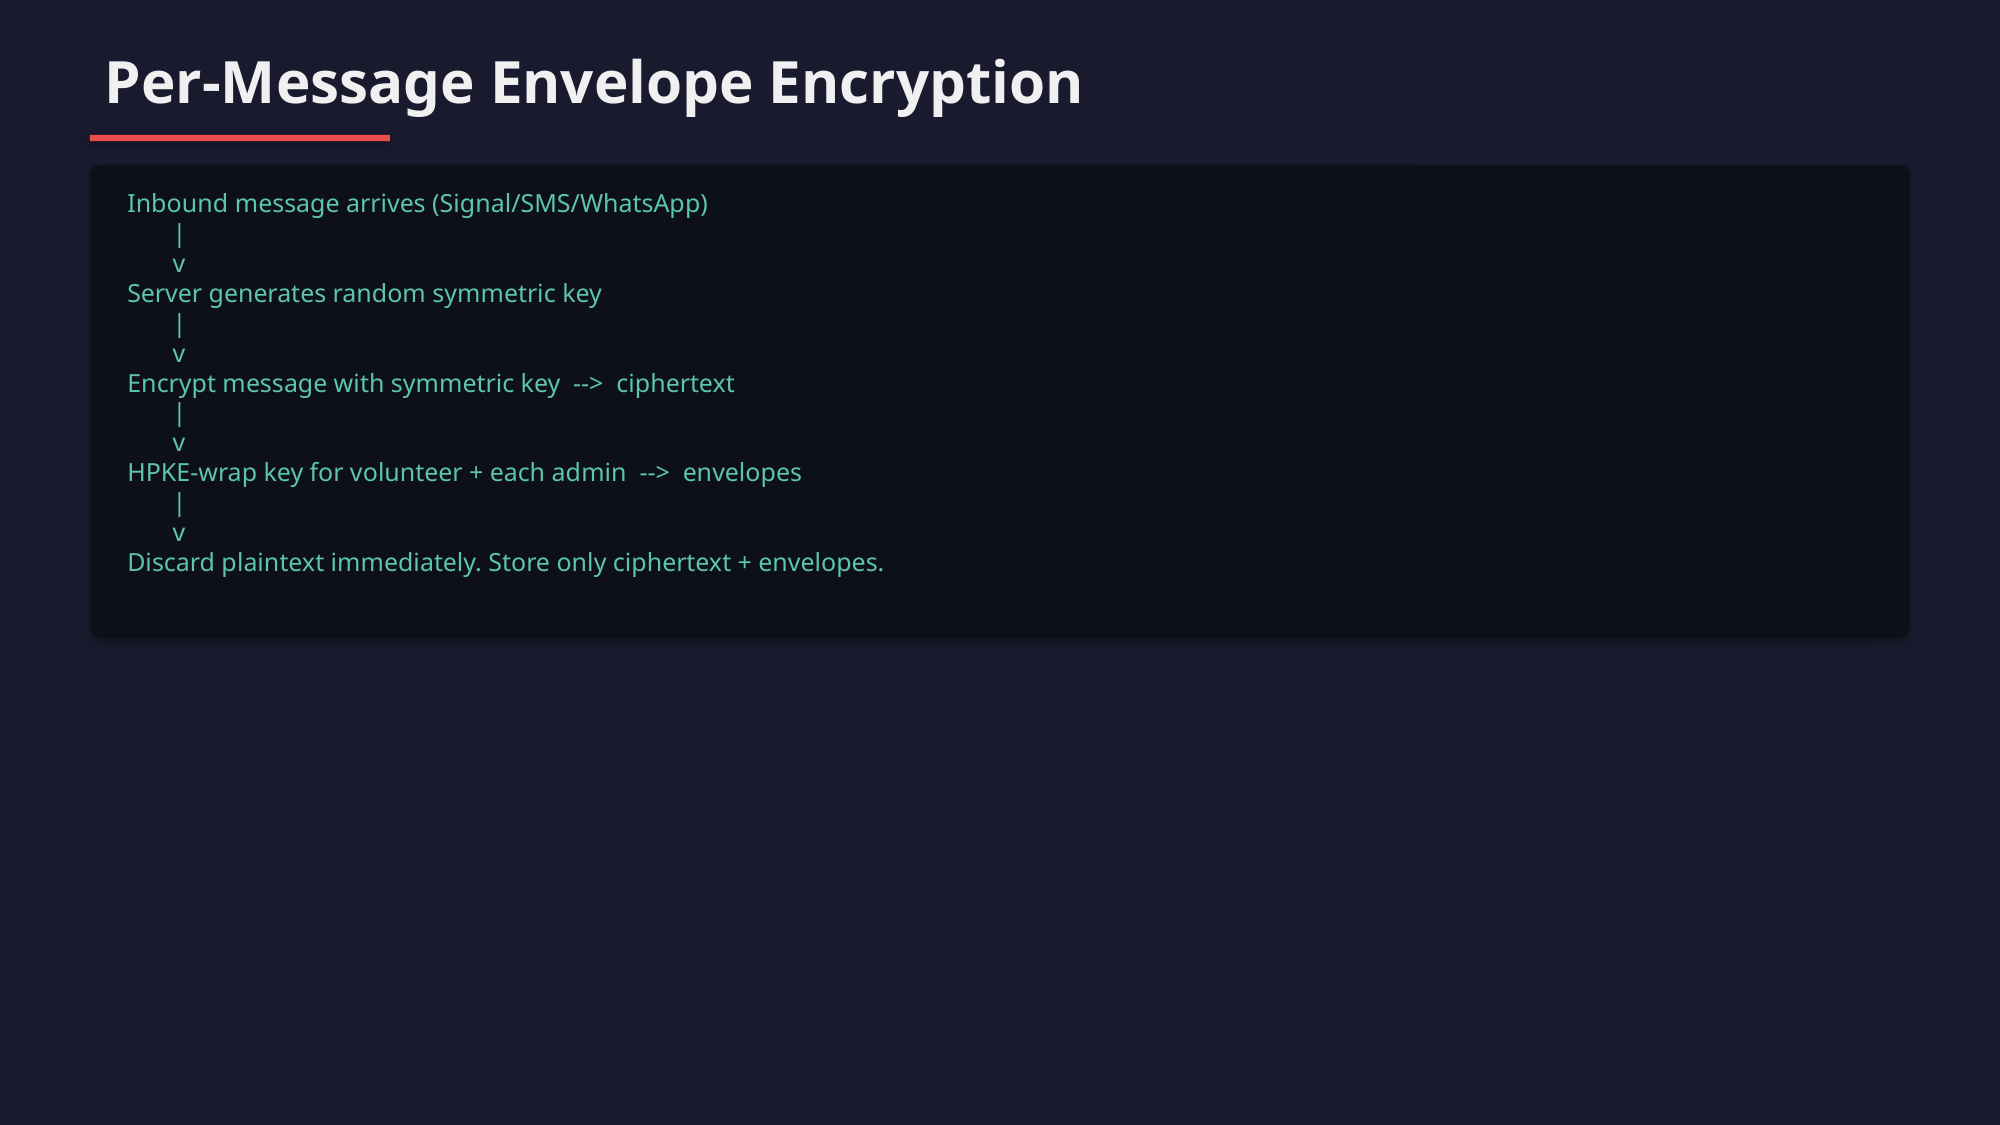

Per-Message Envelope Encryption
Same zero-knowledge pattern as notes — for inbound Signal, SMS, WhatsApp messages:
Inbound message arrives (Signal/SMS/WhatsApp)
 |
 v
Server generates random symmetric key
 |
 v
Encrypt message with symmetric key --> ciphertext
 |
 v
HPKE-wrap key for volunteer + each admin --> envelopes
 |
 v
Discard plaintext immediately. Store only ciphertext + envelopes.